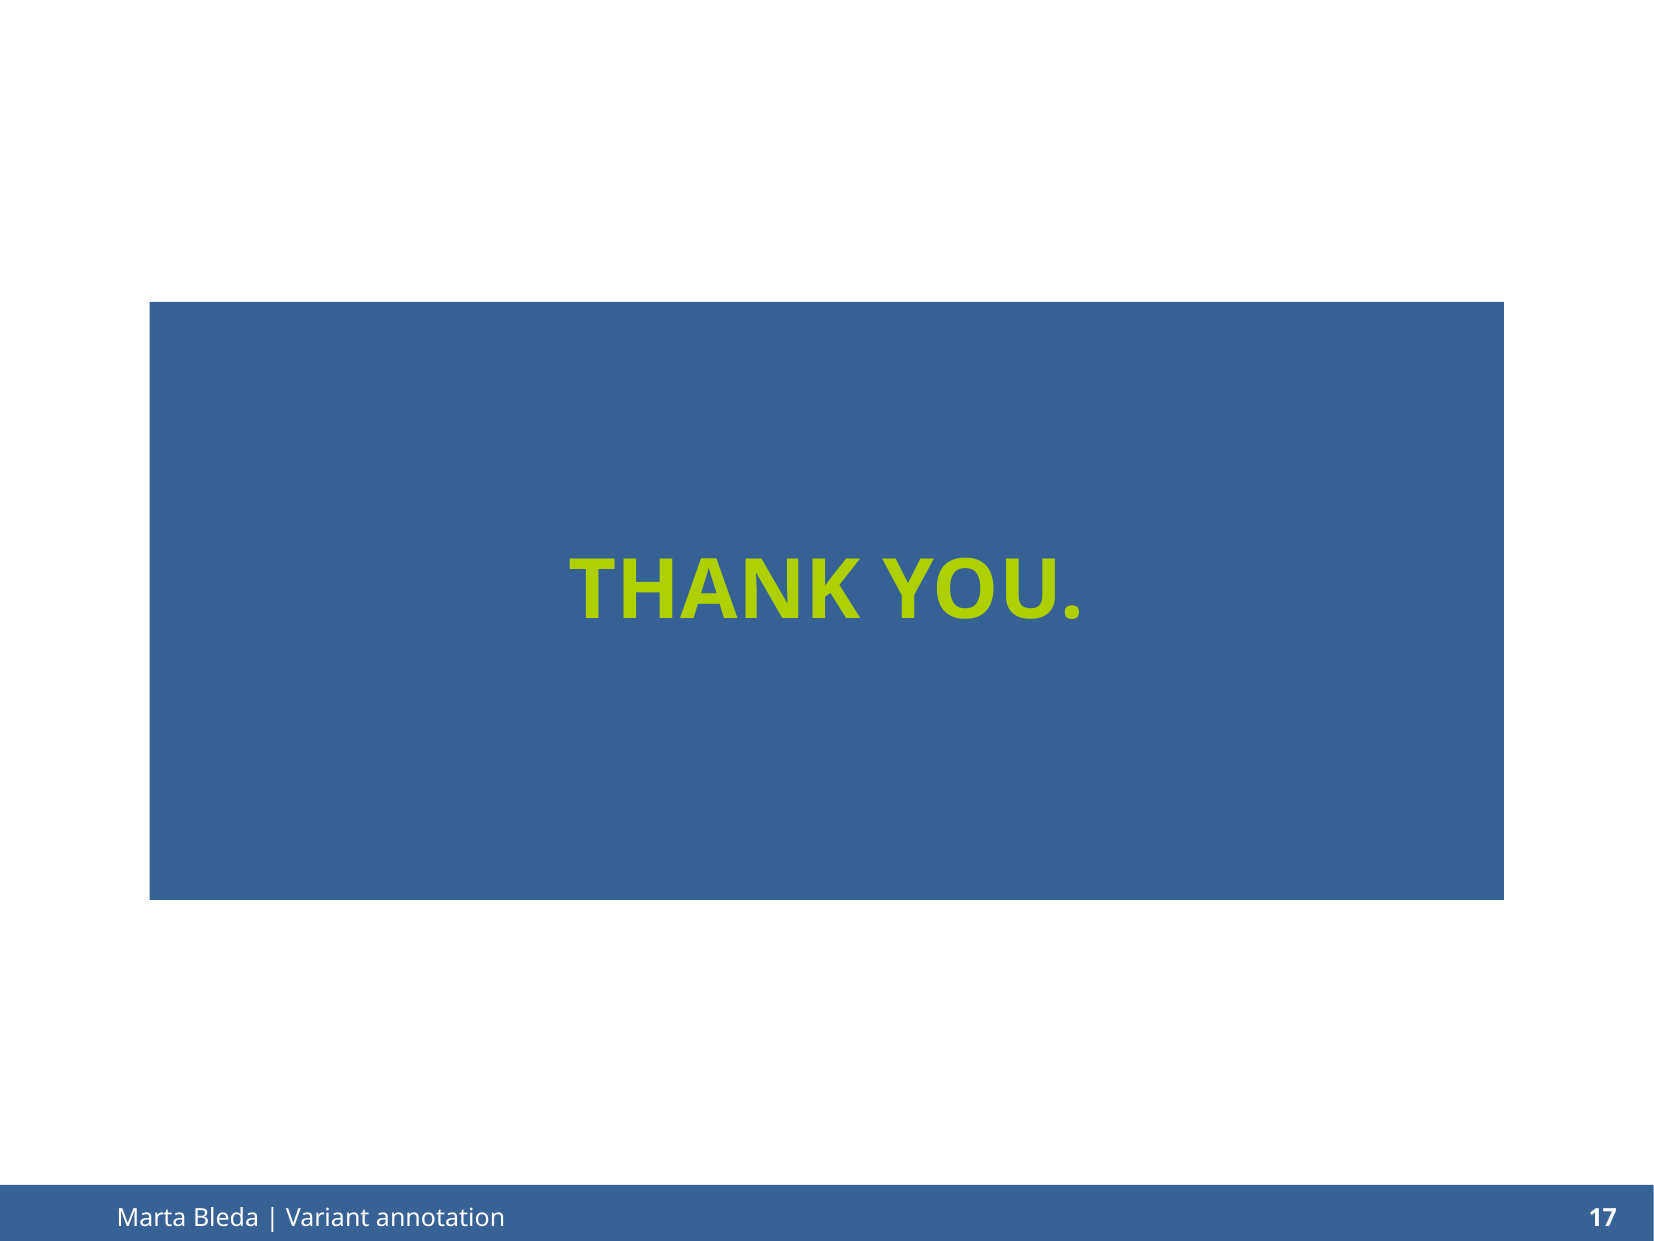

# THANK YOU.
Marta Bleda | Variant annotation
17